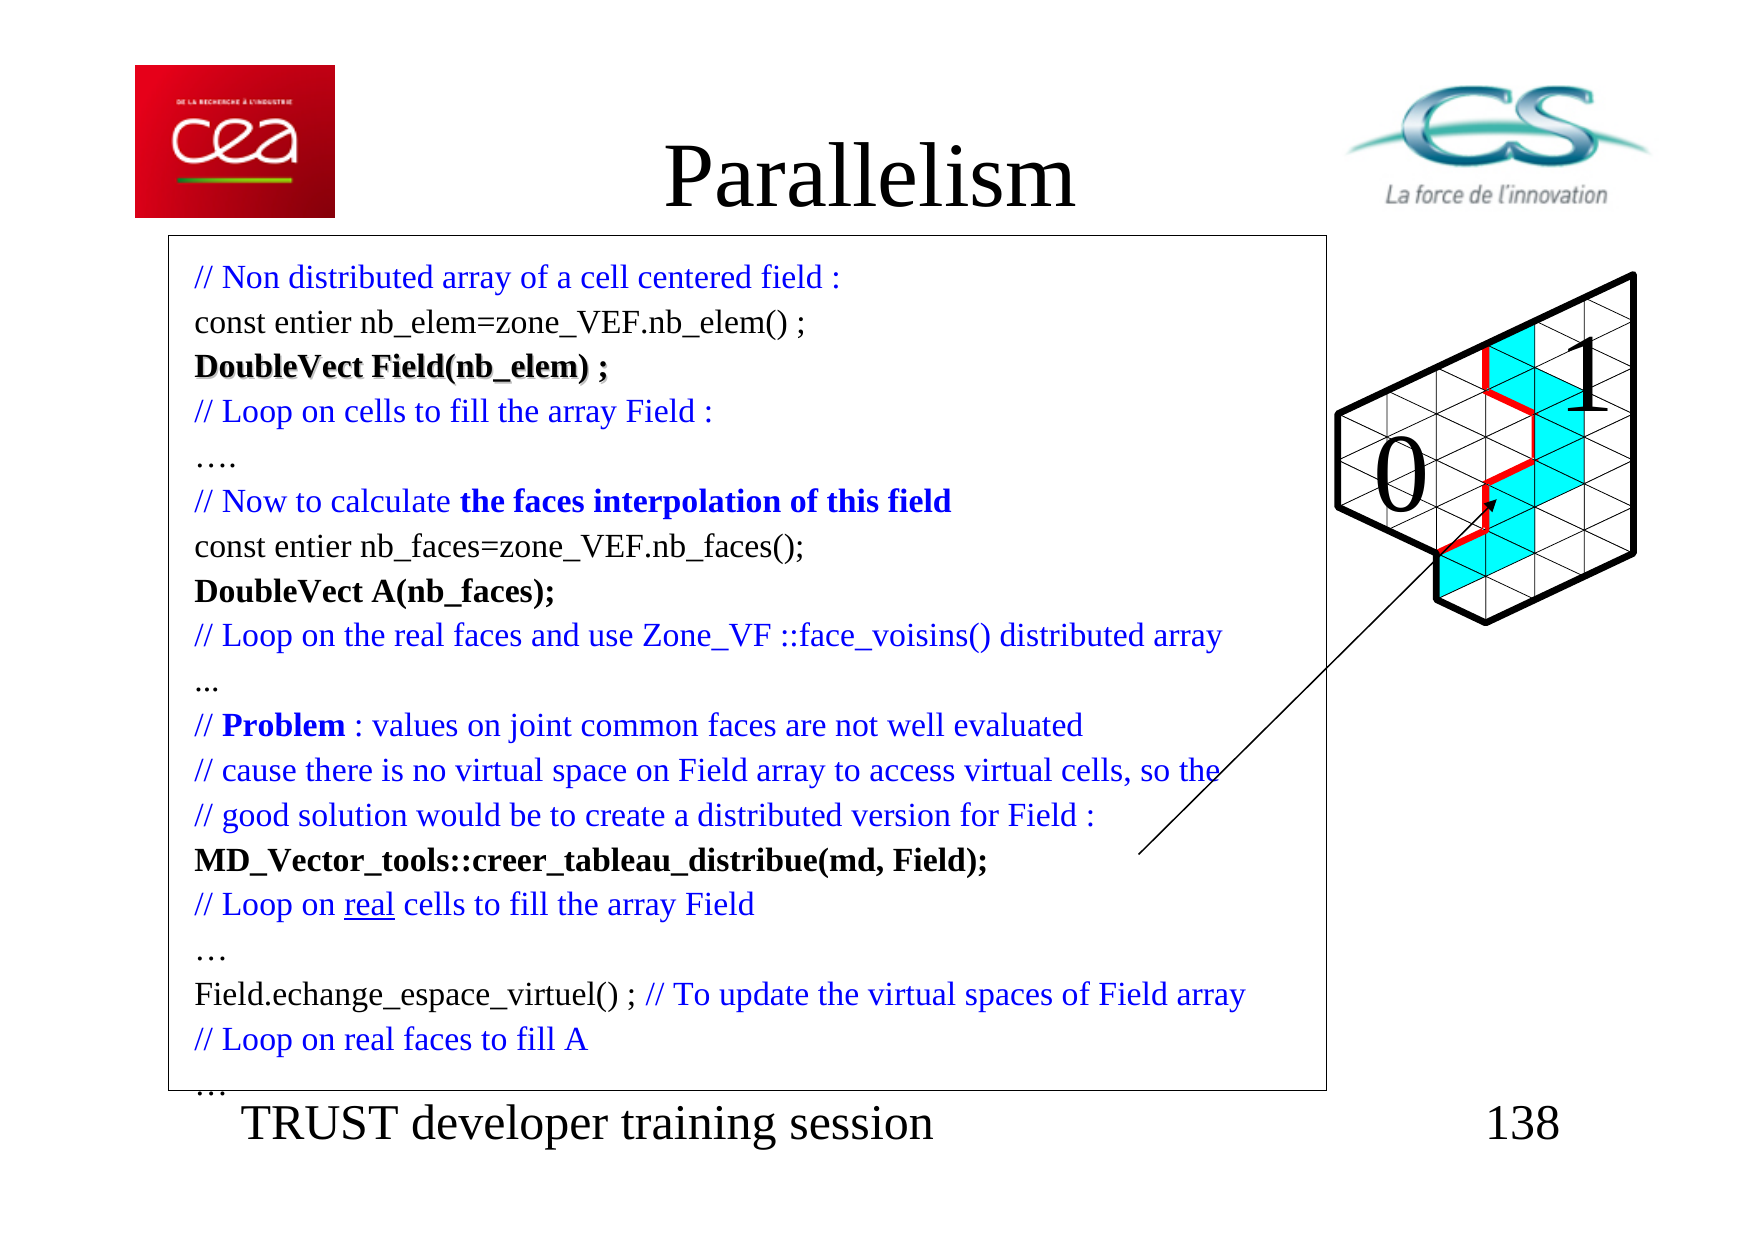

# Parallelism
// Non distributed array of a cell centered field :
const entier nb_elem=zone_VEF.nb_elem() ;
DoubleVect Field(nb_elem) ;
// Loop on cells to fill the array Field :
….
// Now to calculate the faces interpolation of this field
const entier nb_faces=zone_VEF.nb_faces();
DoubleVect A(nb_faces);
// Loop on the real faces and use Zone_VF ::face_voisins() distributed array
...
// Problem : values on joint common faces are not well evaluated
// cause there is no virtual space on Field array to access virtual cells, so the
// good solution would be to create a distributed version for Field :
MD_Vector_tools::creer_tableau_distribue(md, Field);
// Loop on real cells to fill the array Field
…
Field.echange_espace_virtuel() ; // To update the virtual spaces of Field array
// Loop on real faces to fill A
…
1
0
TRUST developer training session
138